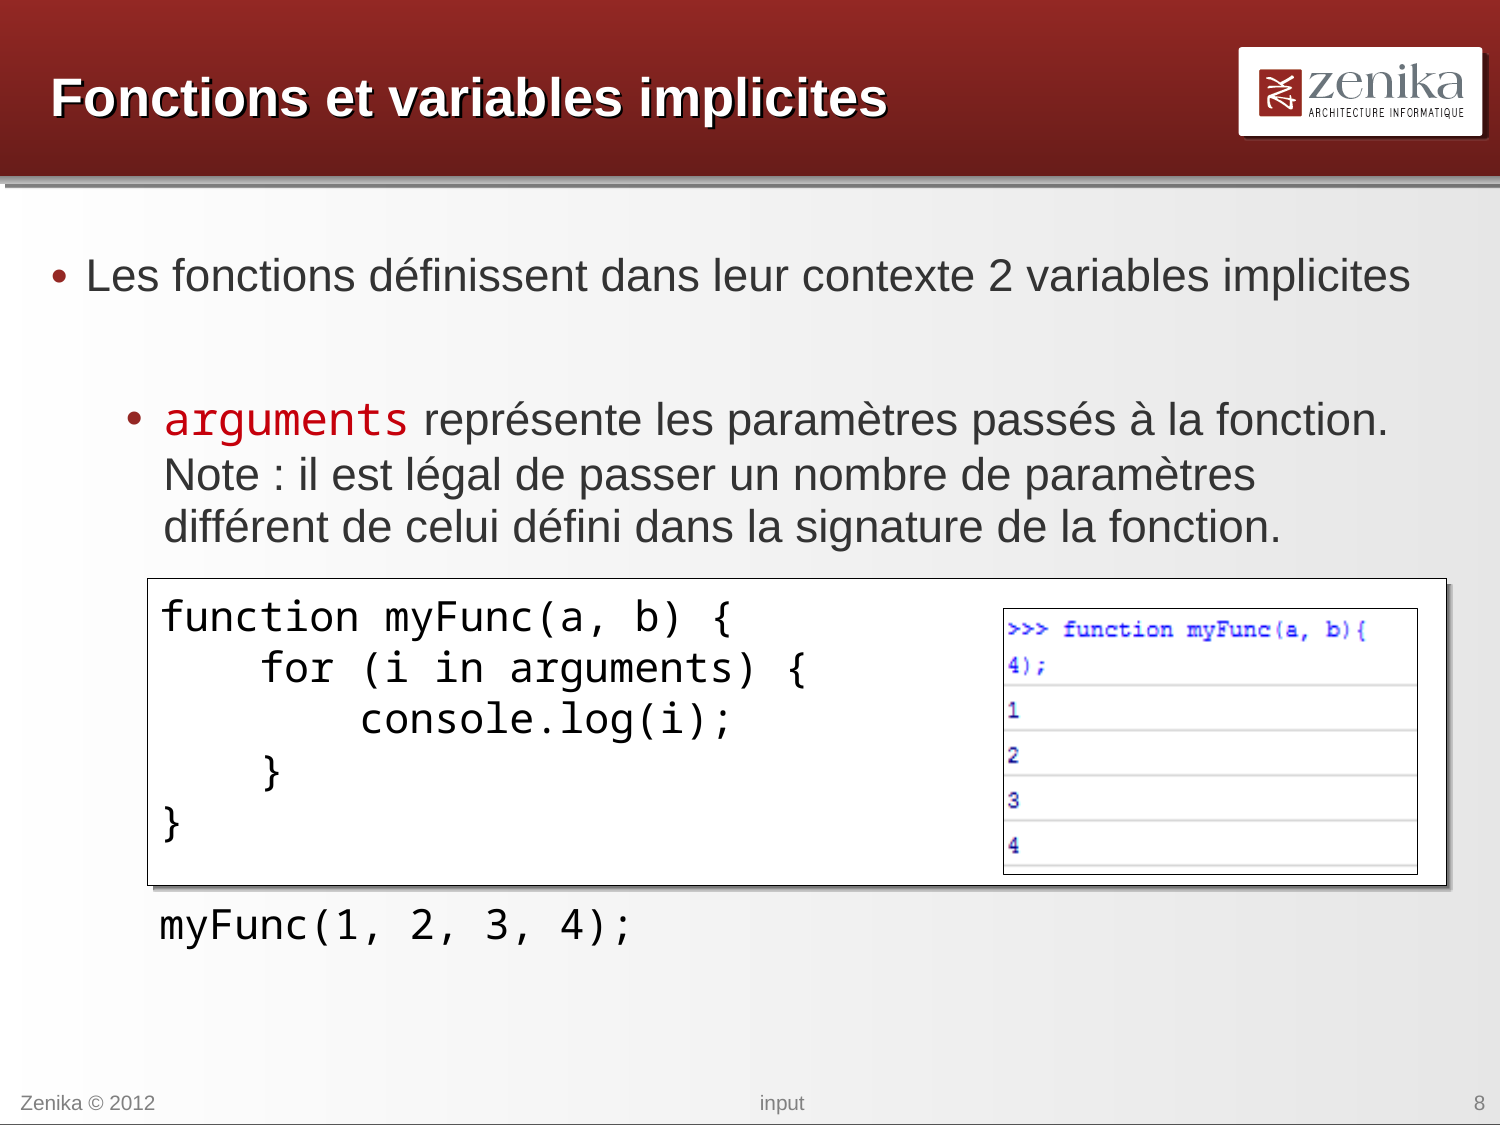

# Fonctions et variables implicites
Les fonctions définissent dans leur contexte 2 variables implicites
arguments représente les paramètres passés à la fonction.
Note : il est légal de passer un nombre de paramètres différent de celui défini dans la signature de la fonction.
function myFunc(a, b) {
 for (i in arguments) {
 console.log(i);
 }
}
myFunc(1, 2, 3, 4);